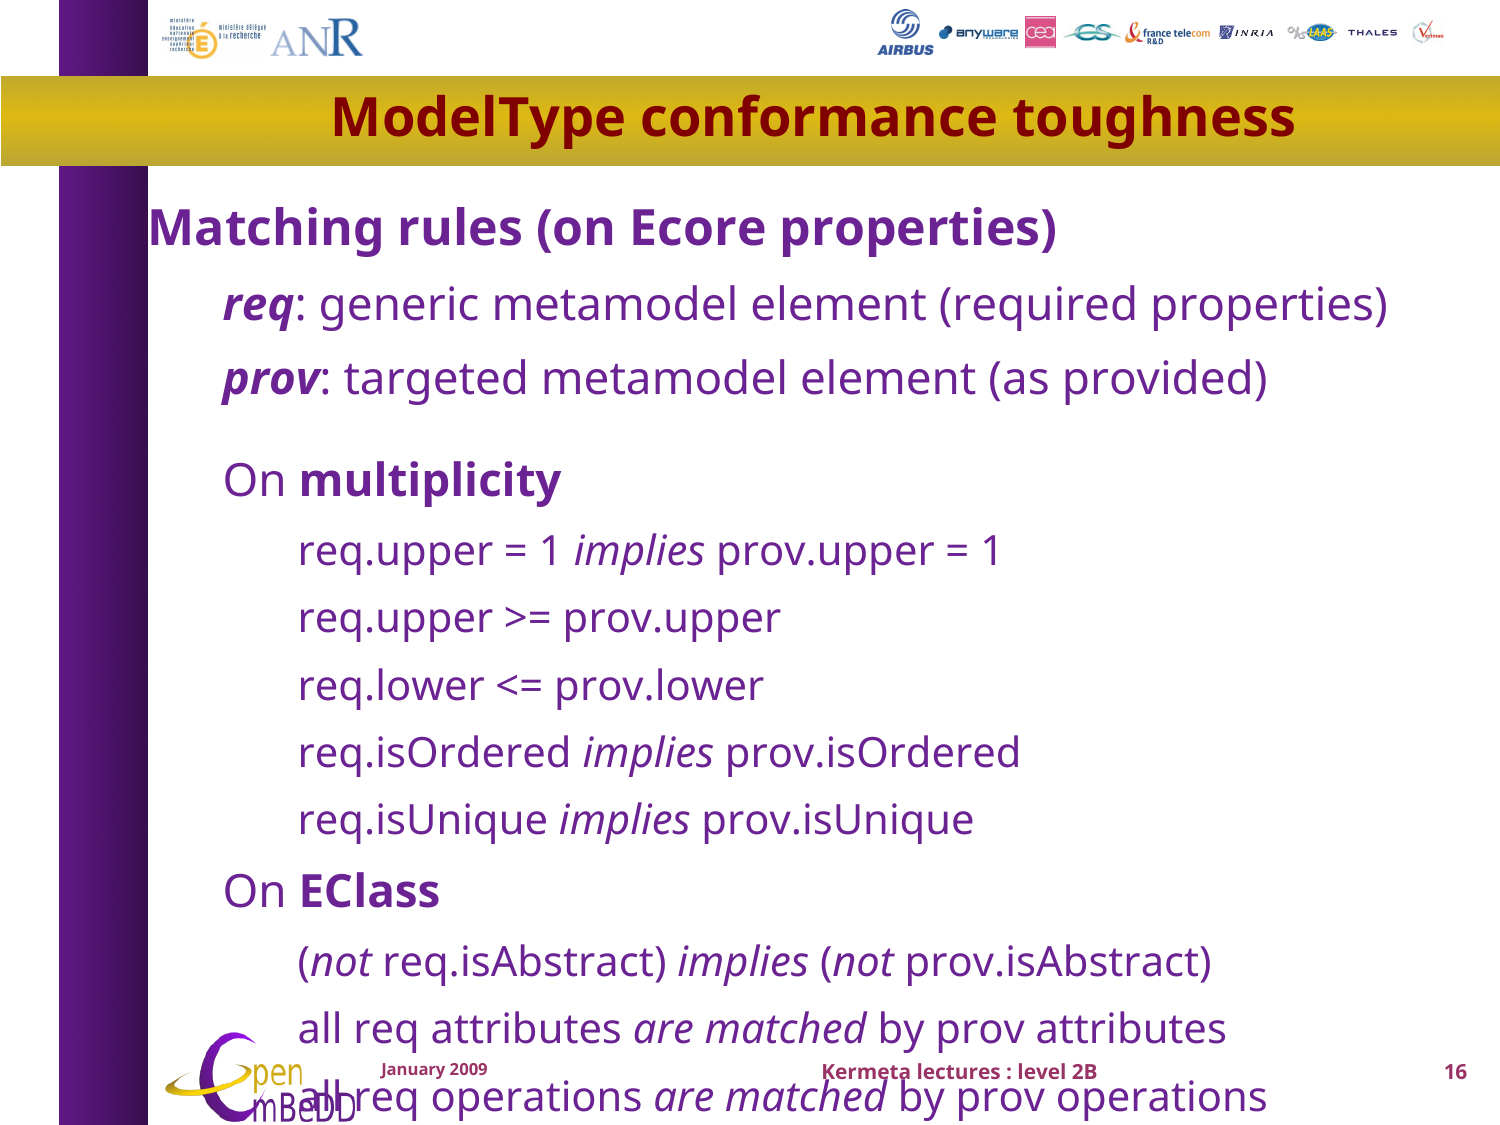

# ModelType conformance toughness
Matching rules (on Ecore properties)
req: generic metamodel element (required properties)
prov: targeted metamodel element (as provided)
On multiplicity
req.upper = 1 implies prov.upper = 1
req.upper >= prov.upper
req.lower <= prov.lower
req.isOrdered implies prov.isOrdered
req.isUnique implies prov.isUnique
On EClass
(not req.isAbstract) implies (not prov.isAbstract)
all req attributes are matched by prov attributes
all req operations are matched by prov operations
Pied de page
Pied de page fixe
16